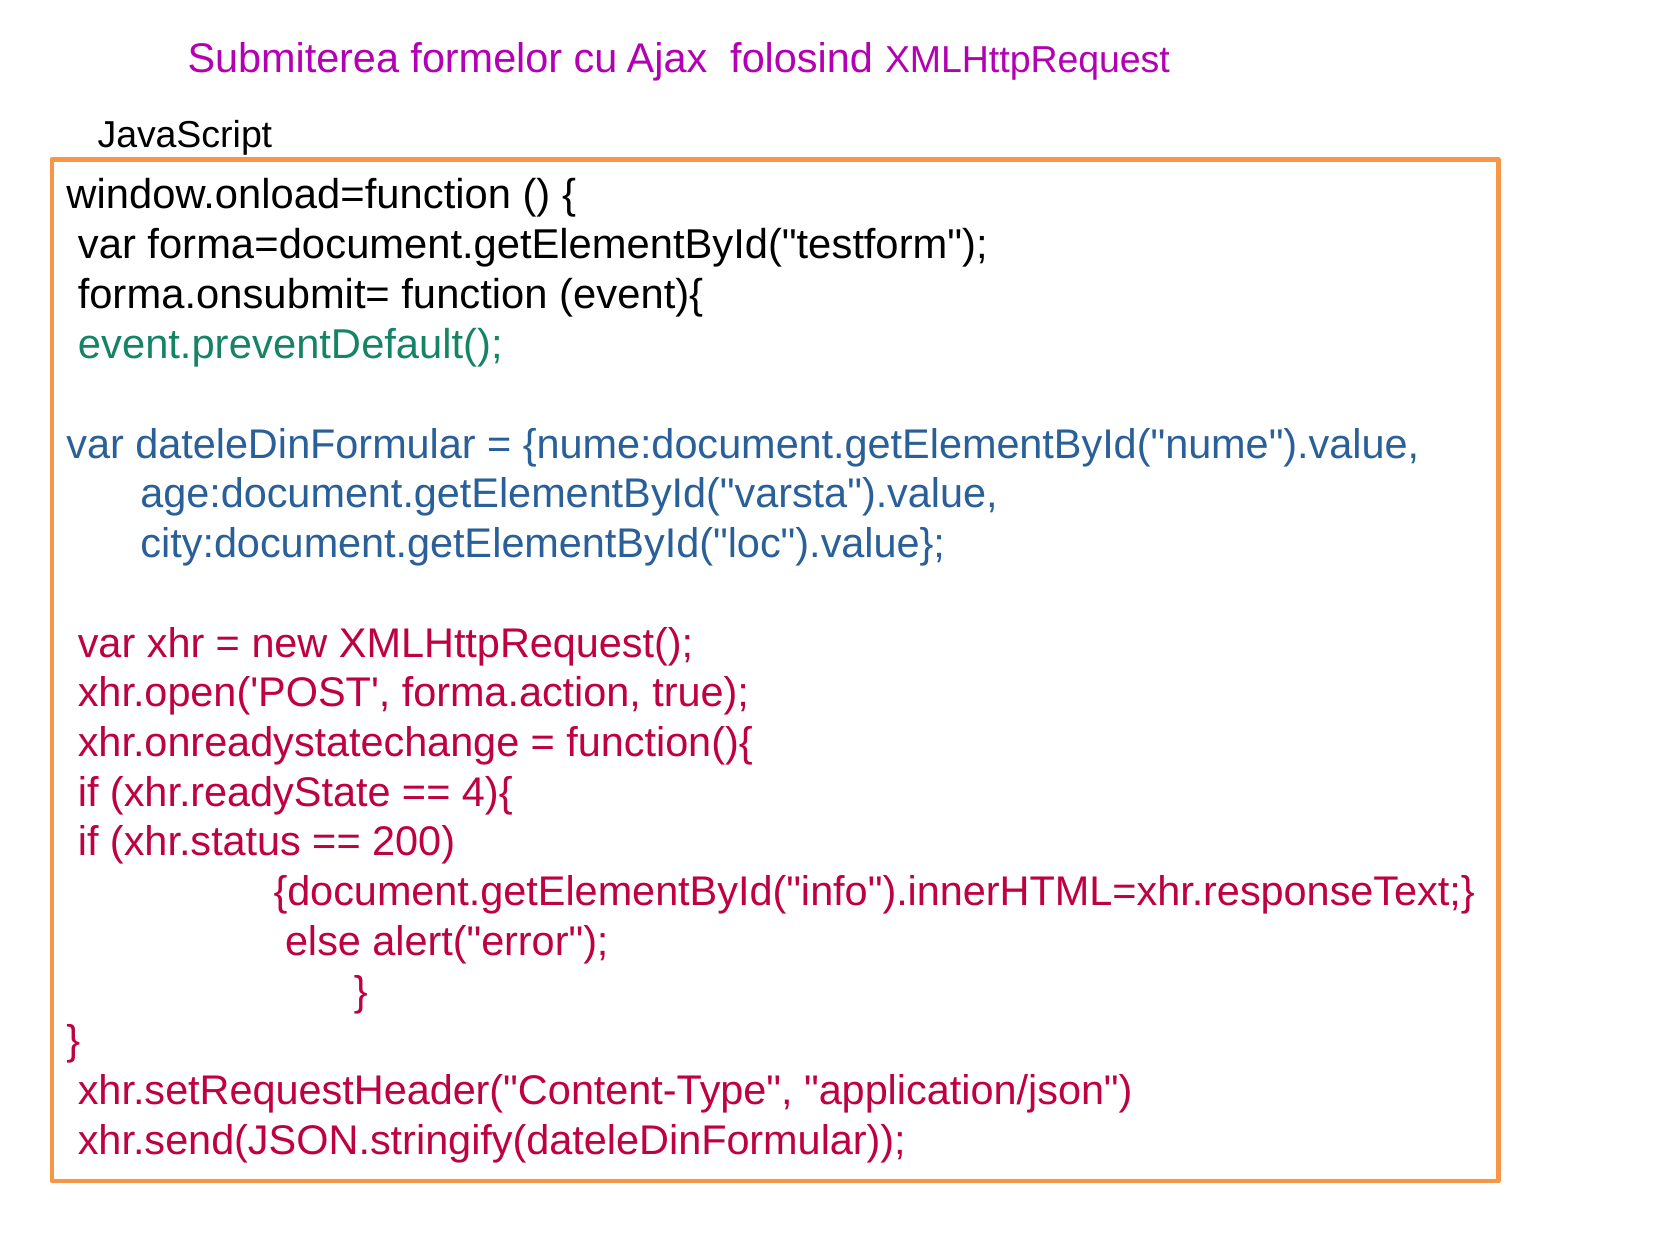

Submiterea formelor cu Ajax folosind XMLHttpRequest
JavaScript
window.onload=function () {
 var forma=document.getElementById("testform");
 forma.onsubmit= function (event){
 event.preventDefault();
var dateleDinFormular = {nume:document.getElementById("nume").value, 		age:document.getElementById("varsta").value,
 	city:document.getElementById("loc").value};
 var xhr = new XMLHttpRequest();
 xhr.open('POST', forma.action, true);
 xhr.onreadystatechange = function(){
 if (xhr.readyState == 4){
 if (xhr.status == 200)
 {document.getElementById("info").innerHTML=xhr.responseText;}
 else alert("error");
 }
}
 xhr.setRequestHeader("Content-Type", "application/json")
 xhr.send(JSON.stringify(dateleDinFormular));
: